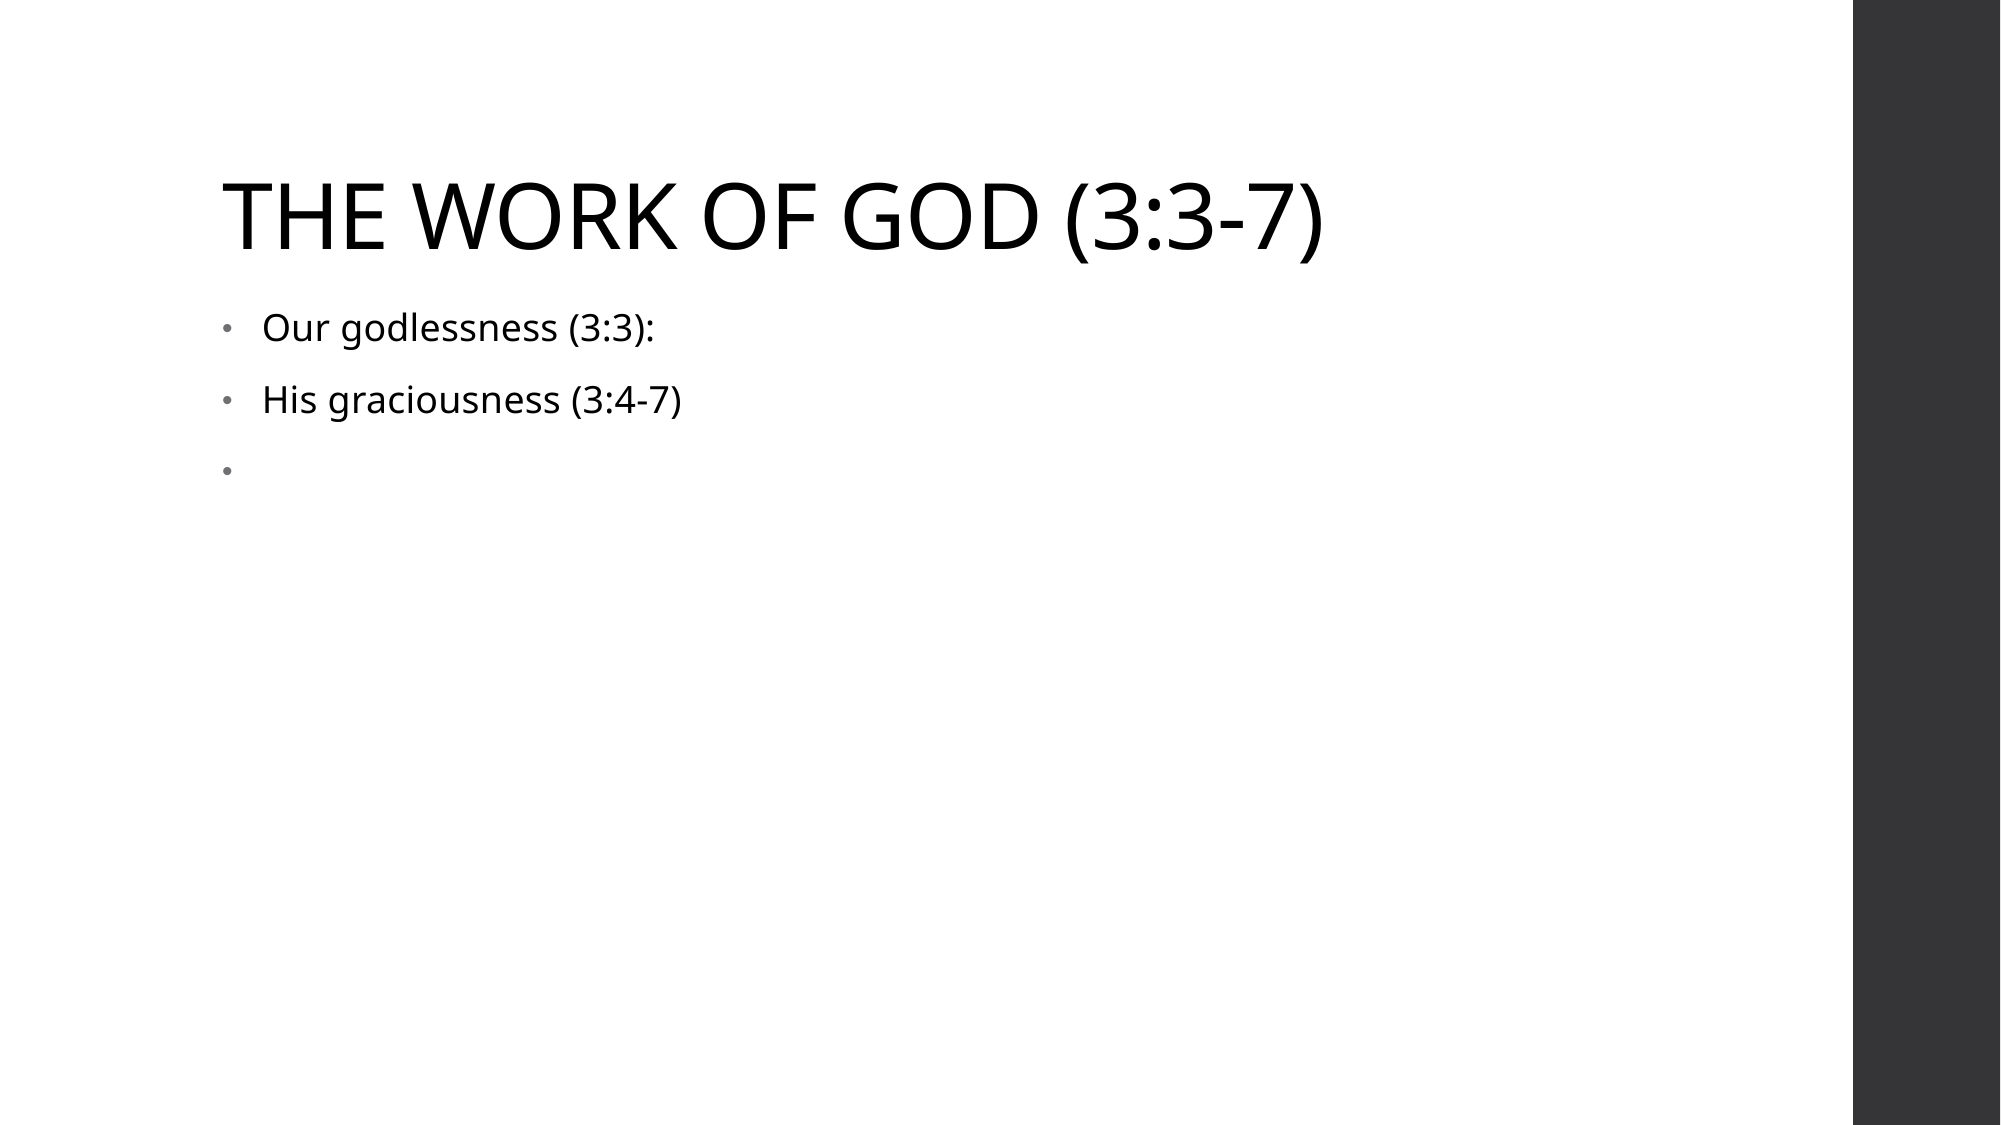

# THE WORK OF GOD (3:3-7)
 Our godlessness (3:3):
 His graciousness (3:4-7)